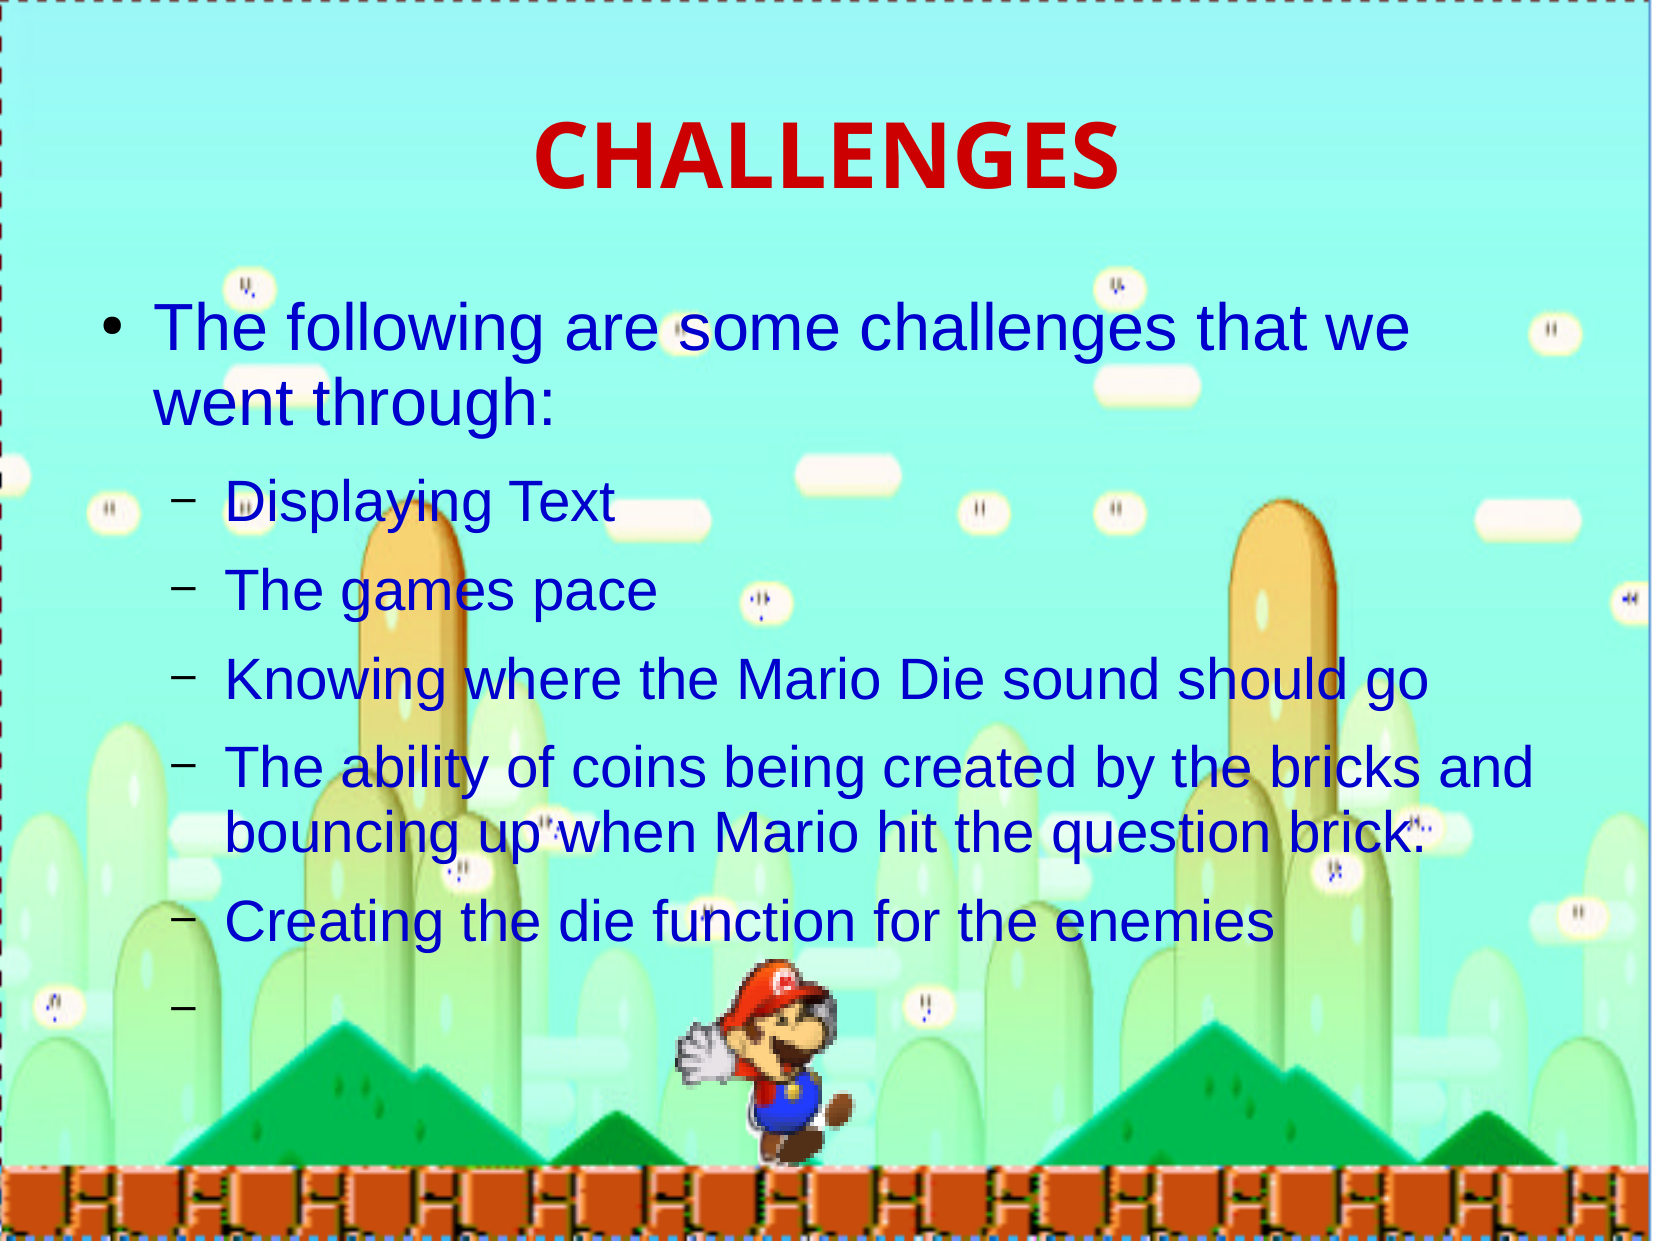

# CHALLENGES
The following are some challenges that we went through:
Displaying Text
The games pace
Knowing where the Mario Die sound should go
The ability of coins being created by the bricks and bouncing up when Mario hit the question brick.
Creating the die function for the enemies